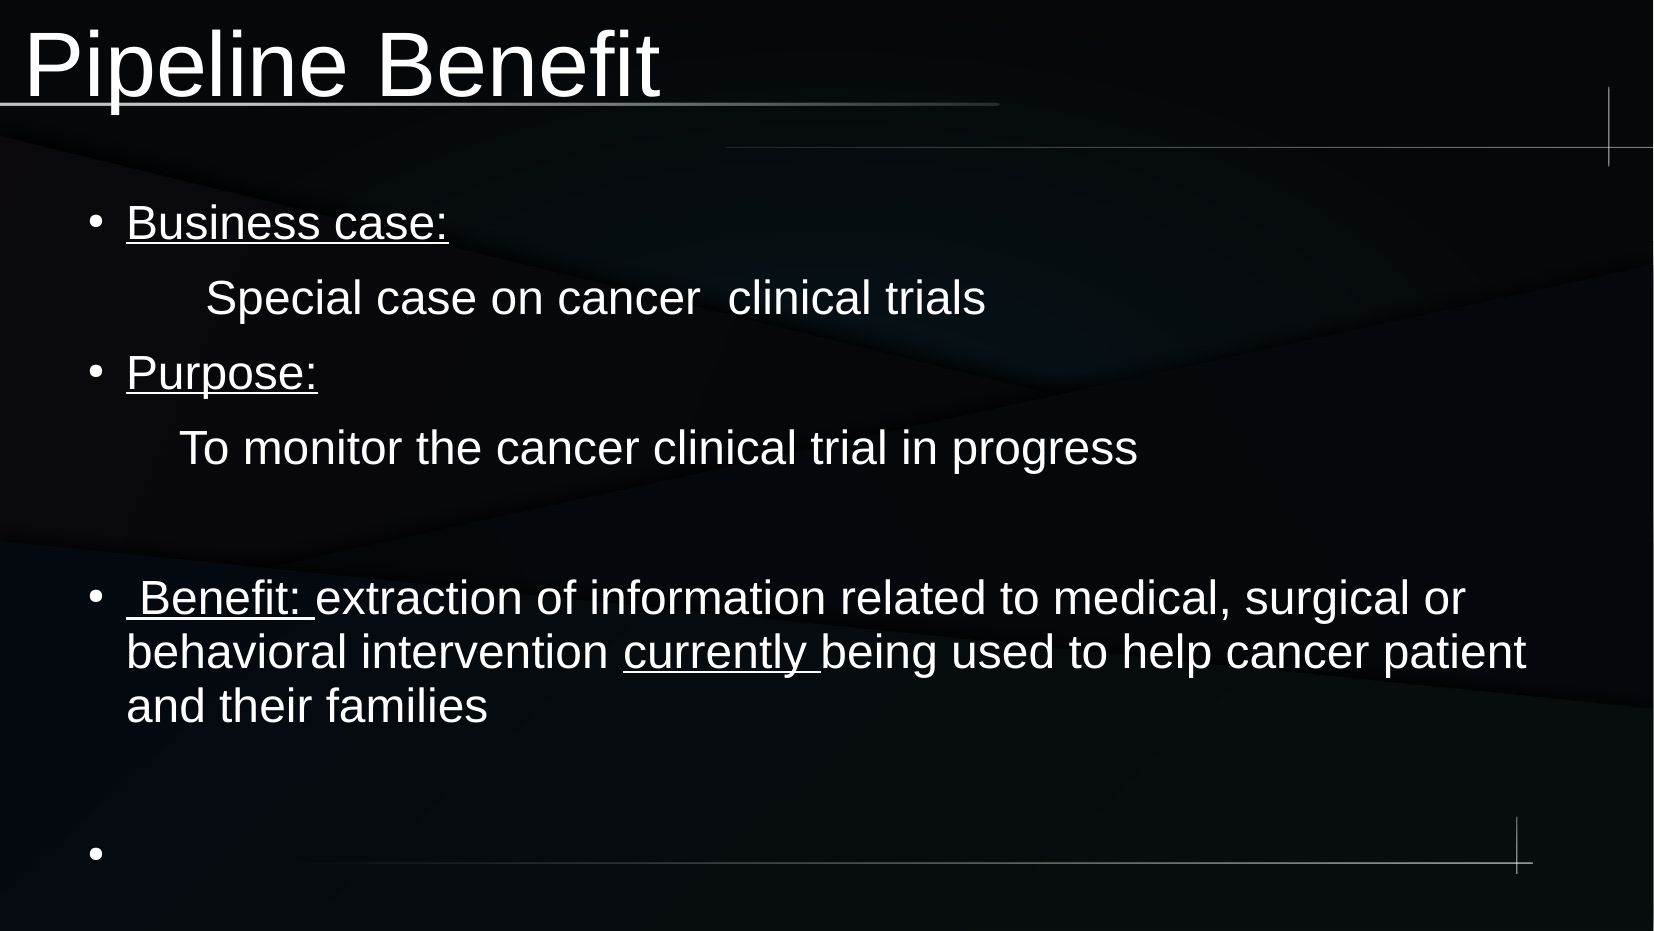

# Pipeline Benefit
Business case:
 Special case on cancer clinical trials
Purpose:
 To monitor the cancer clinical trial in progress
 Benefit: extraction of information related to medical, surgical or behavioral intervention currently being used to help cancer patient and their families